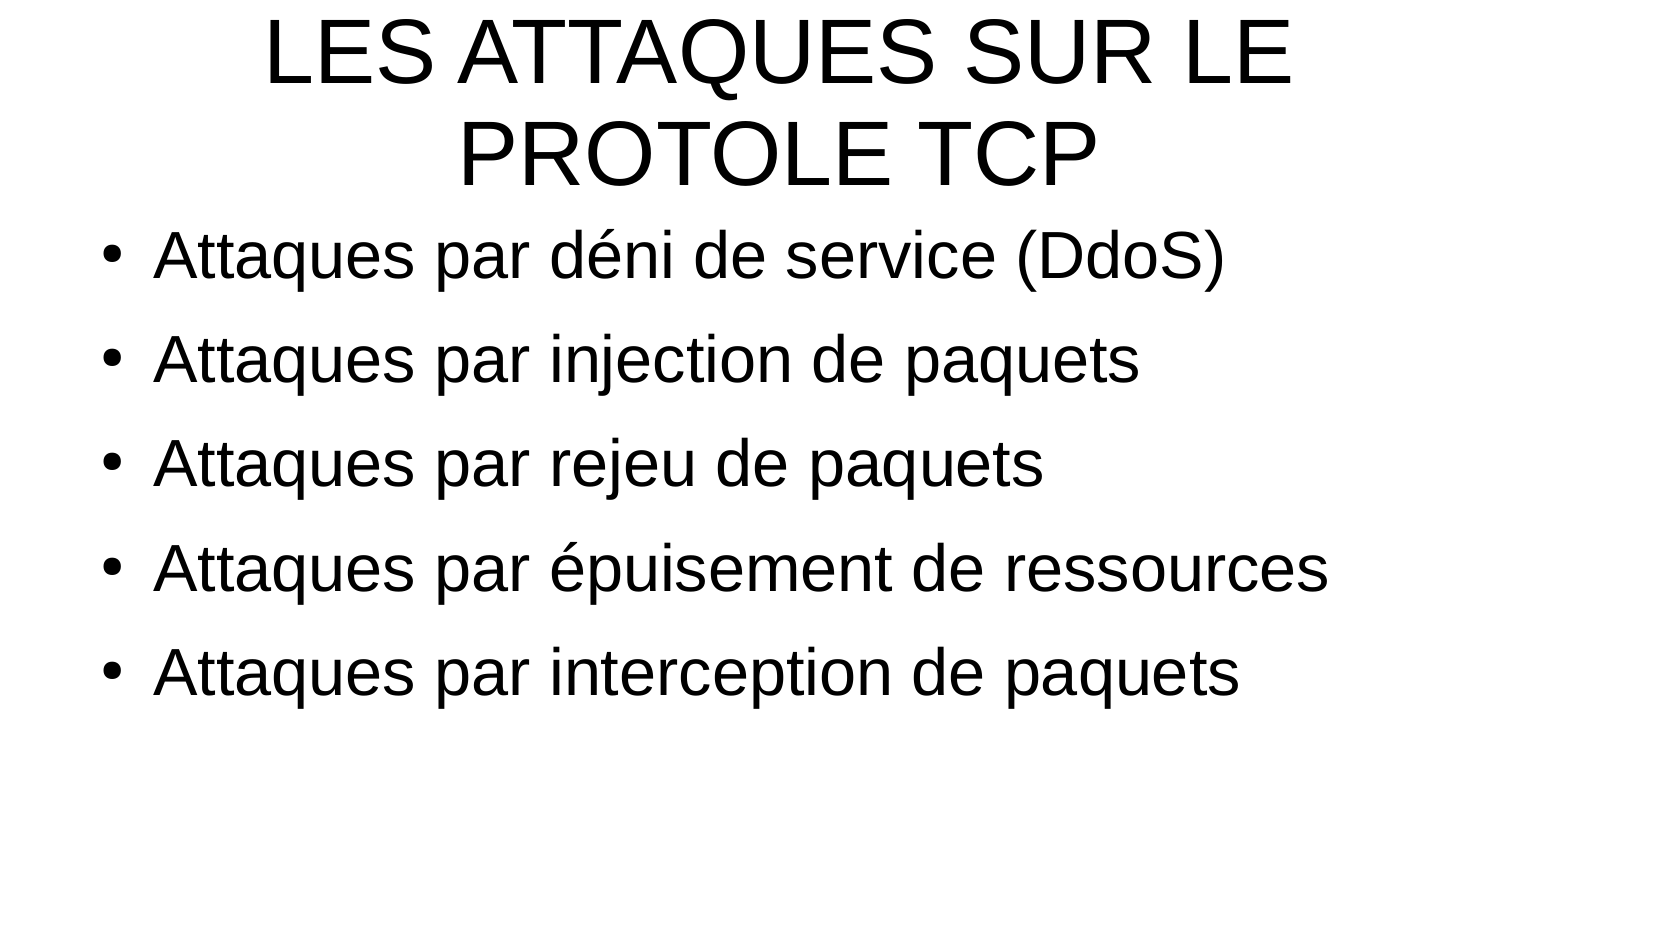

# LES ATTAQUES SUR LE PROTOLE TCP
Attaques par déni de service (DdoS)
Attaques par injection de paquets
Attaques par rejeu de paquets
Attaques par épuisement de ressources
Attaques par interception de paquets